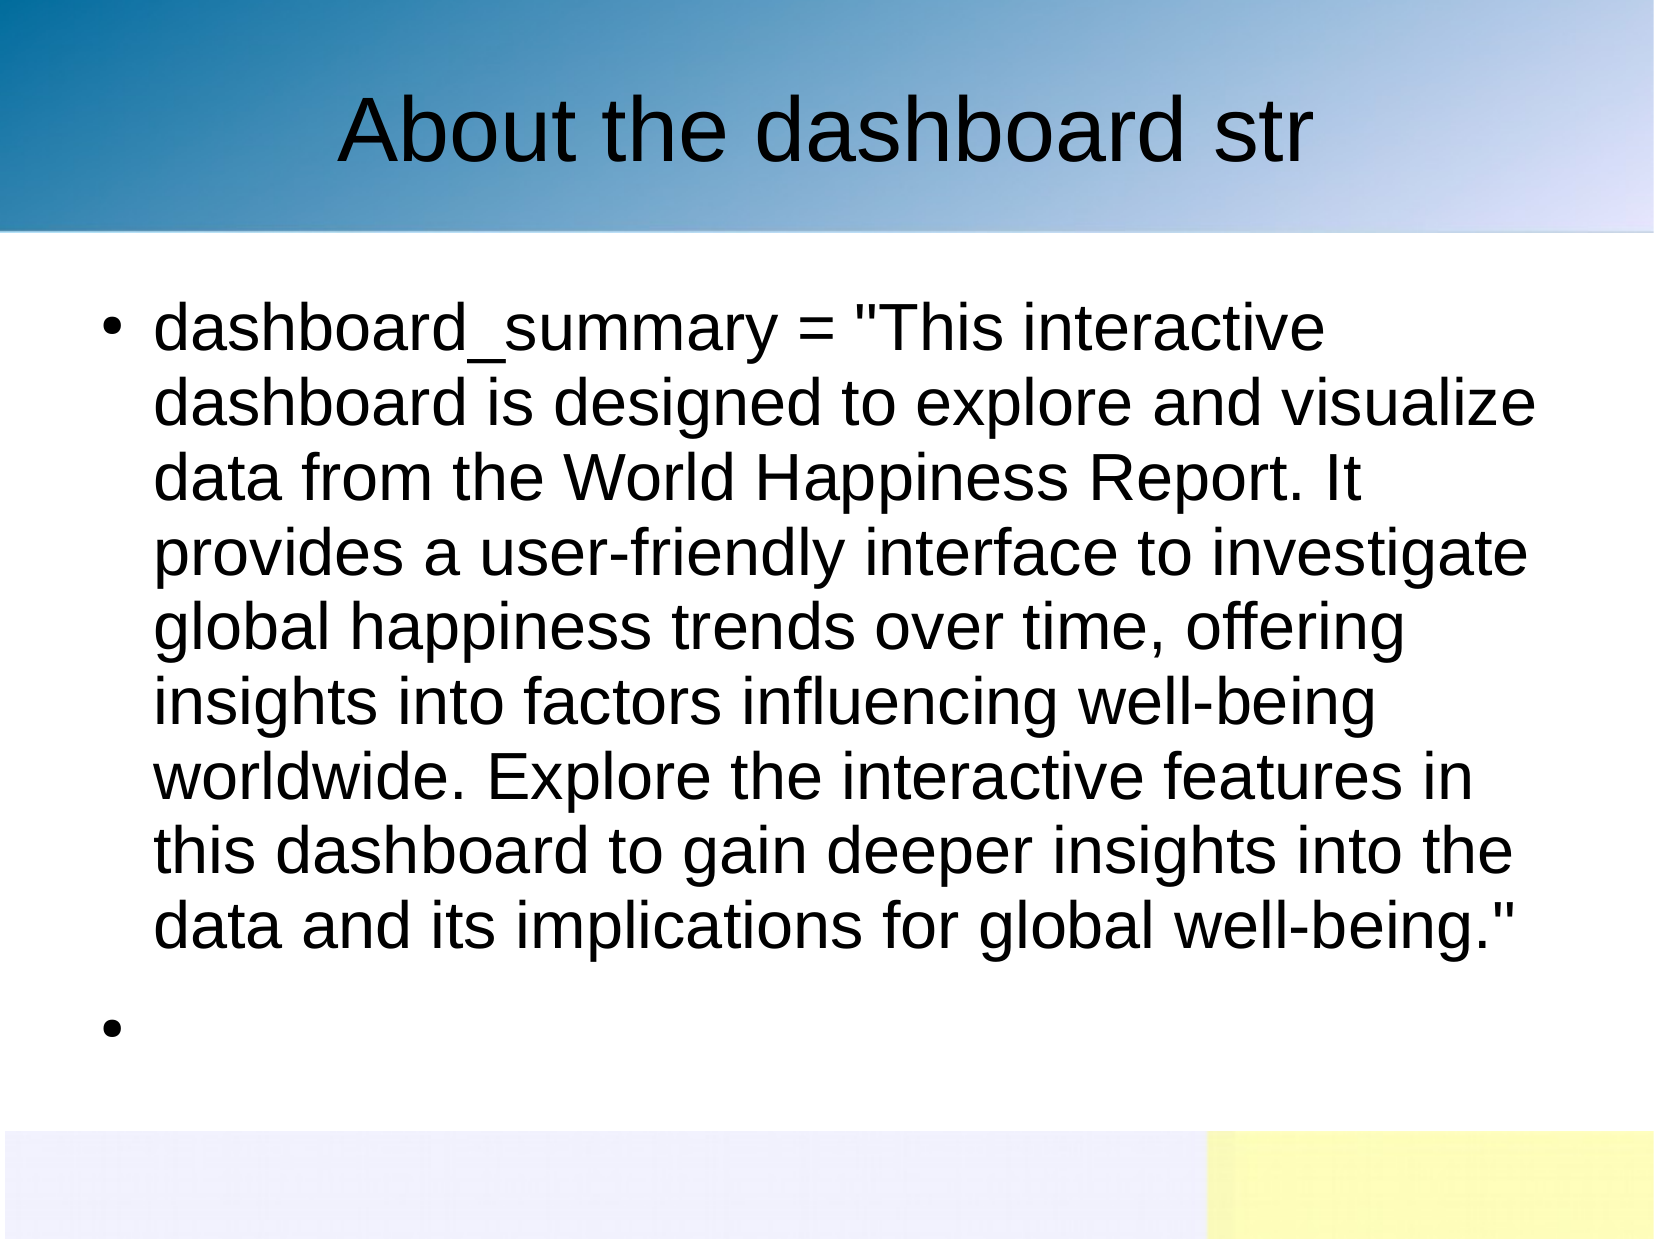

# About the dashboard str
dashboard_summary = "This interactive dashboard is designed to explore and visualize data from the World Happiness Report. It provides a user-friendly interface to investigate global happiness trends over time, offering insights into factors influencing well-being worldwide. Explore the interactive features in this dashboard to gain deeper insights into the data and its implications for global well-being."